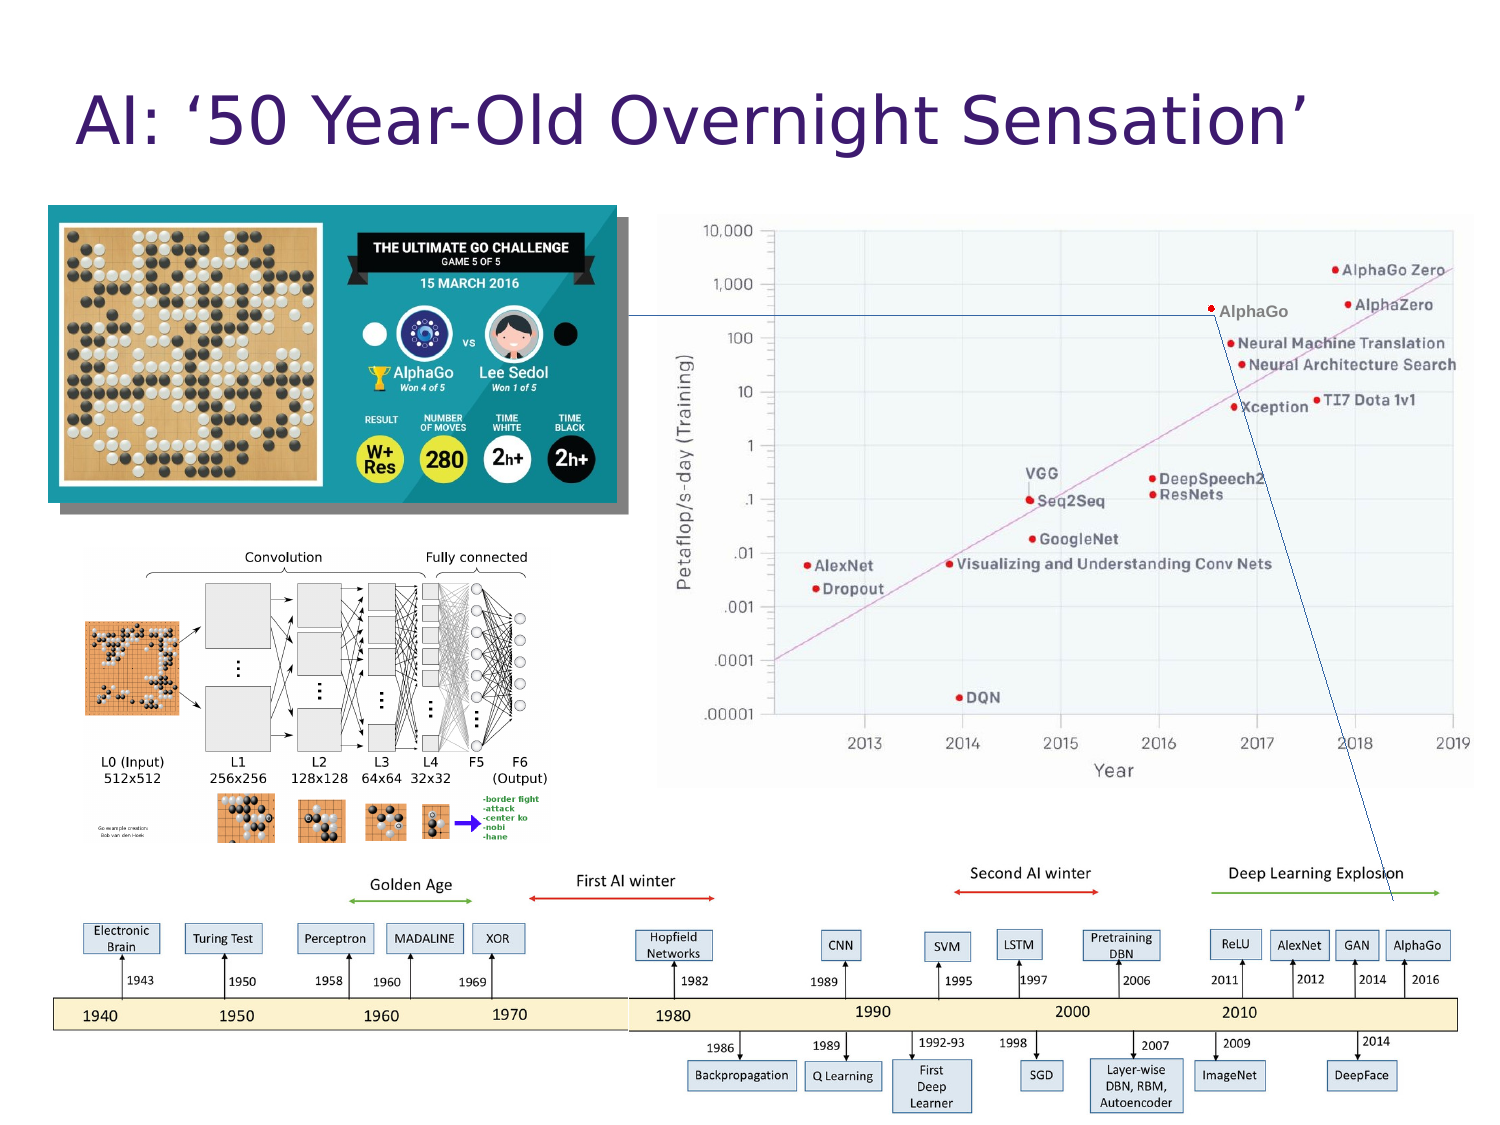

# AI: ‘50 Year-Old Overnight Sensation’
AlphaGo